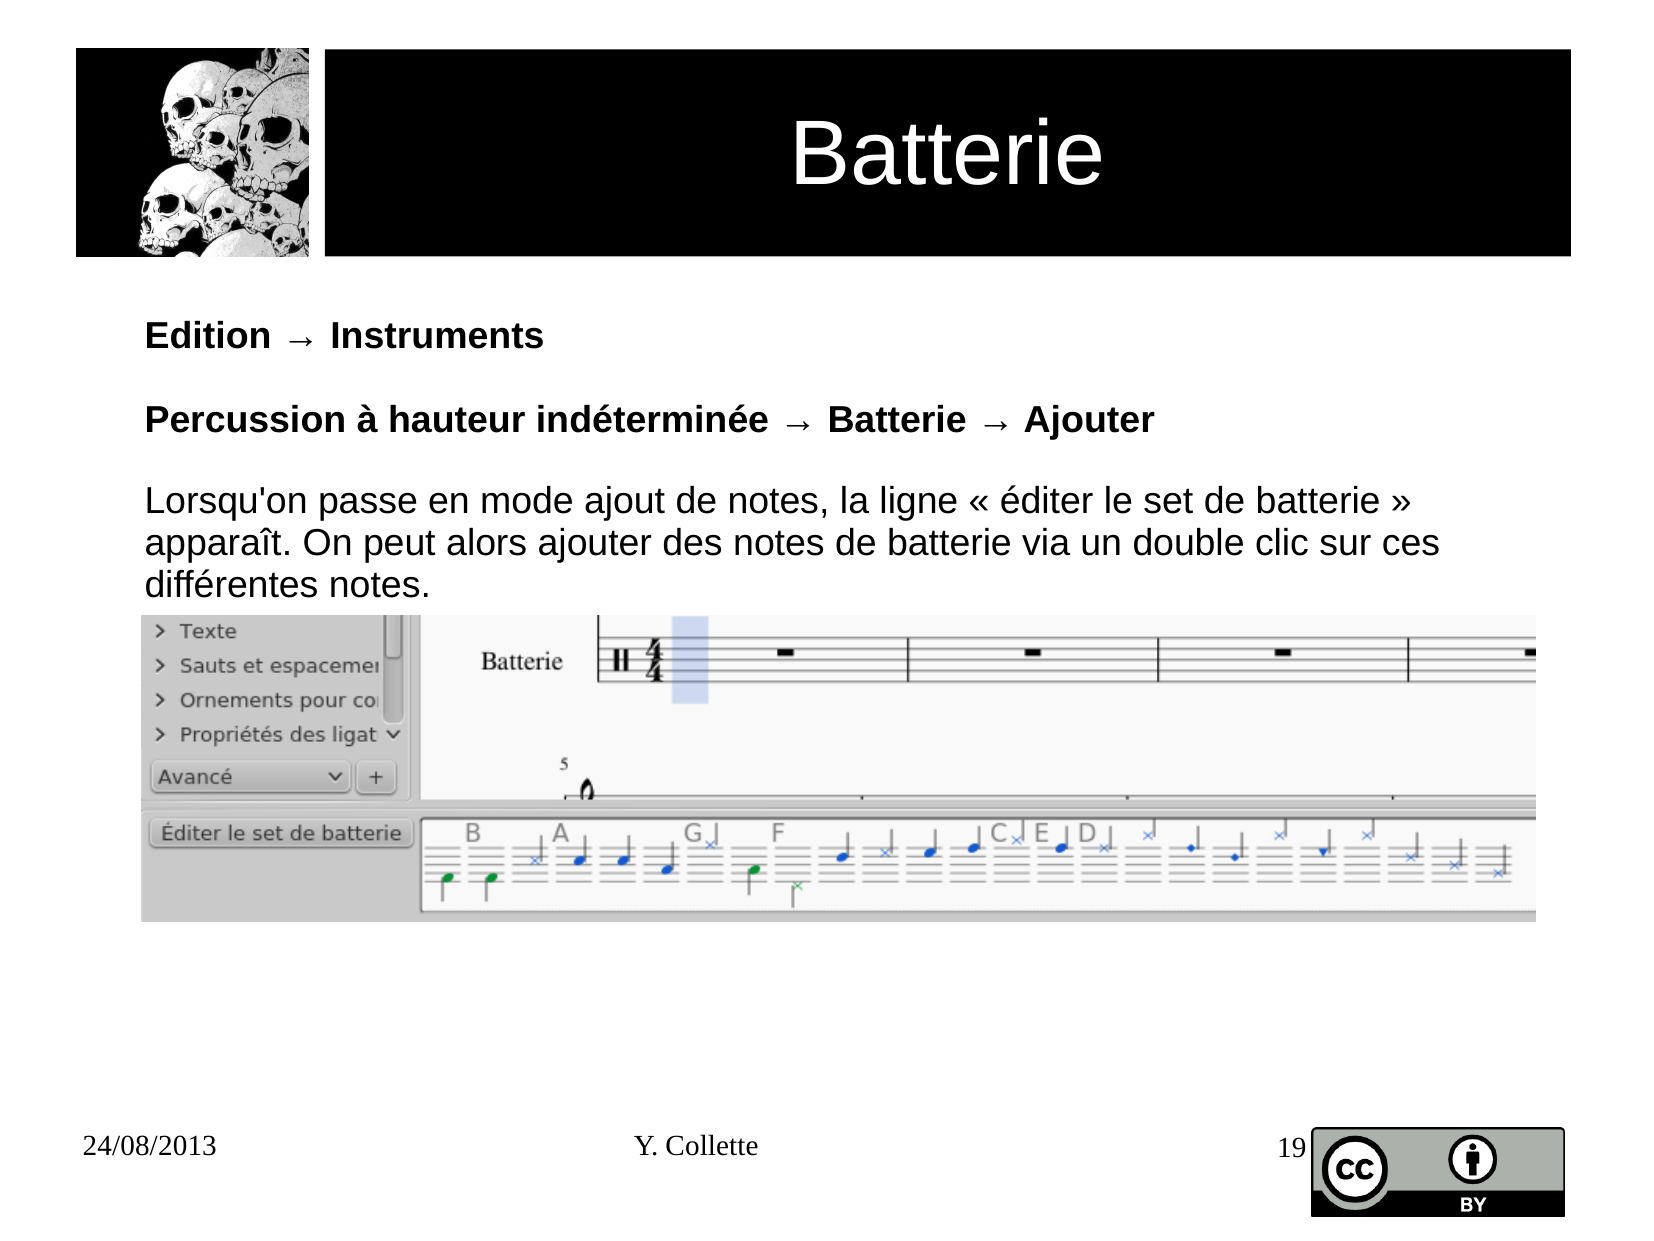

# Batterie
Edition → Instruments
Percussion à hauteur indéterminée → Batterie → Ajouter
Lorsqu'on passe en mode ajout de notes, la ligne « éditer le set de batterie » apparaît. On peut alors ajouter des notes de batterie via un double clic sur ces différentes notes.
Y. Collette
19